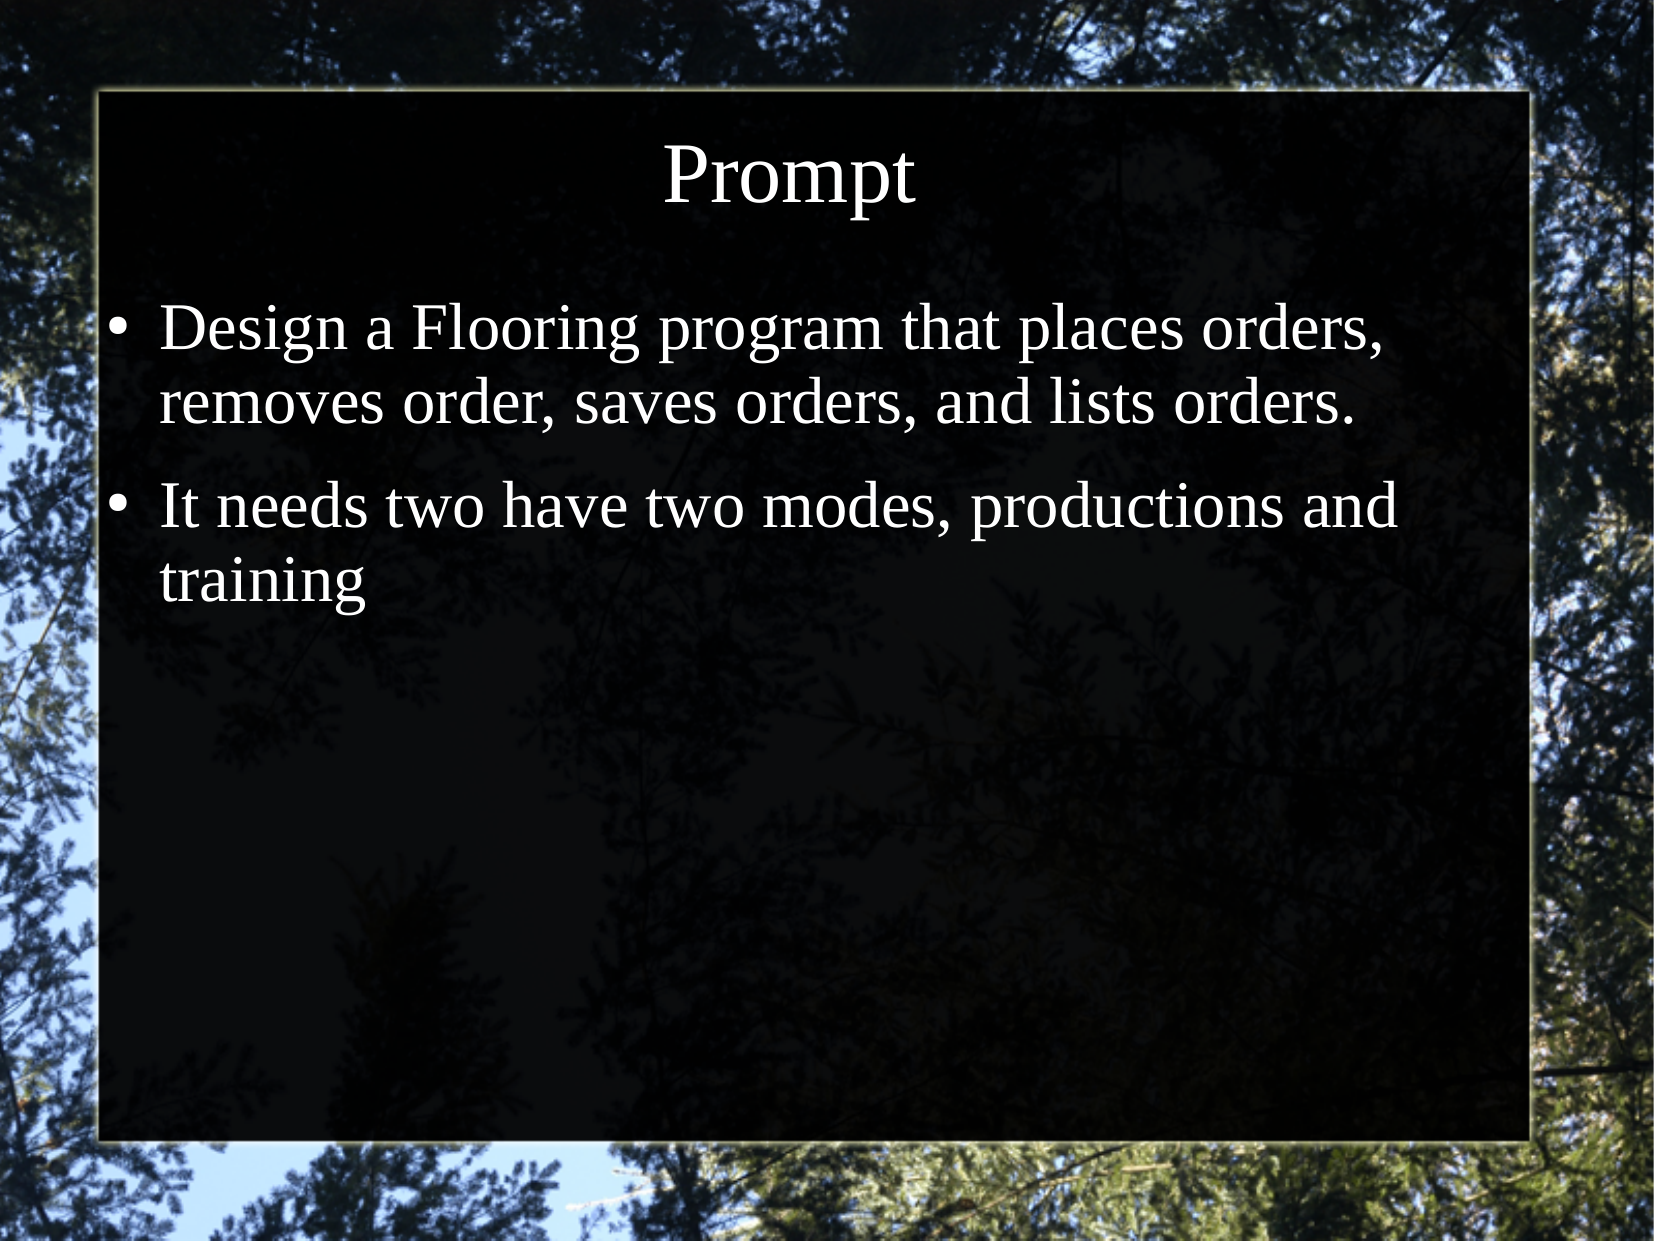

# Prompt
Design a Flooring program that places orders, removes order, saves orders, and lists orders.
It needs two have two modes, productions and training